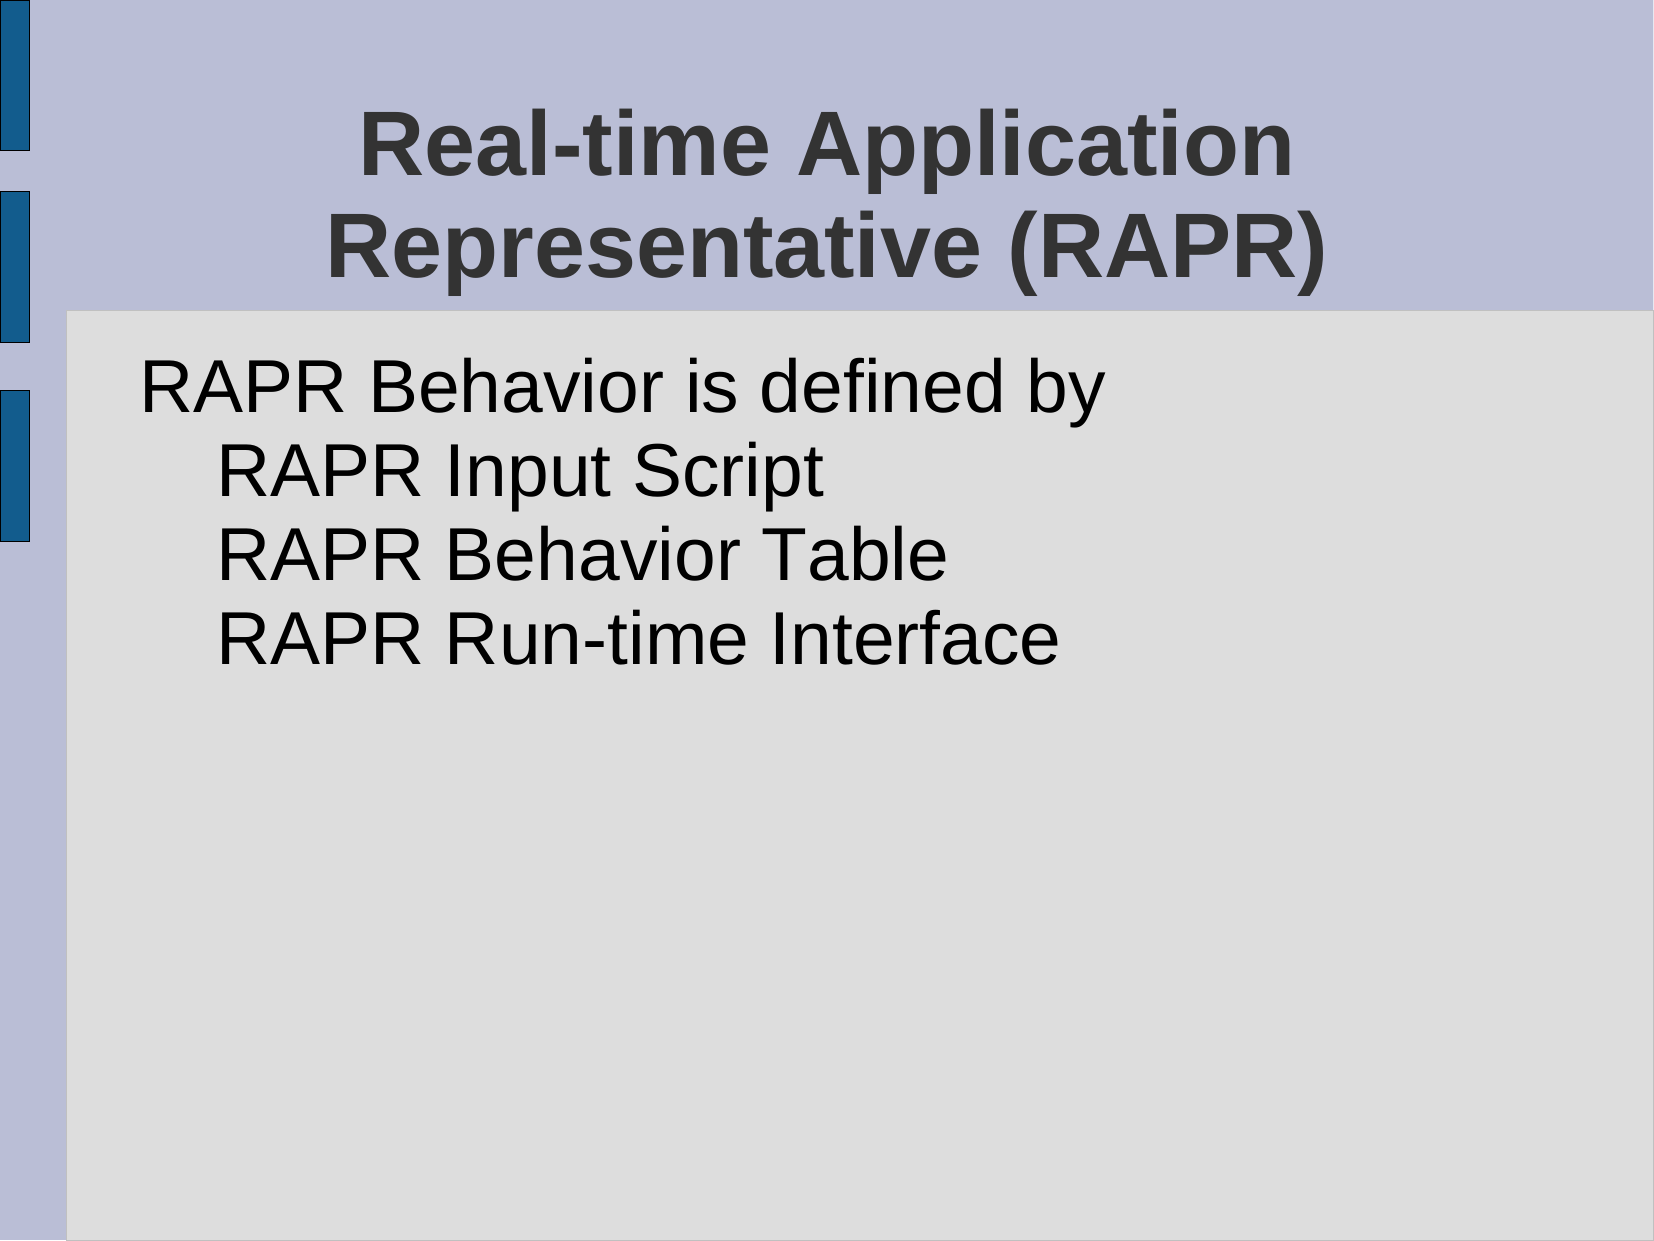

# Real-time Application Representative (RAPR)
RAPR Behavior is defined by
RAPR Input Script
RAPR Behavior Table
RAPR Run-time Interface